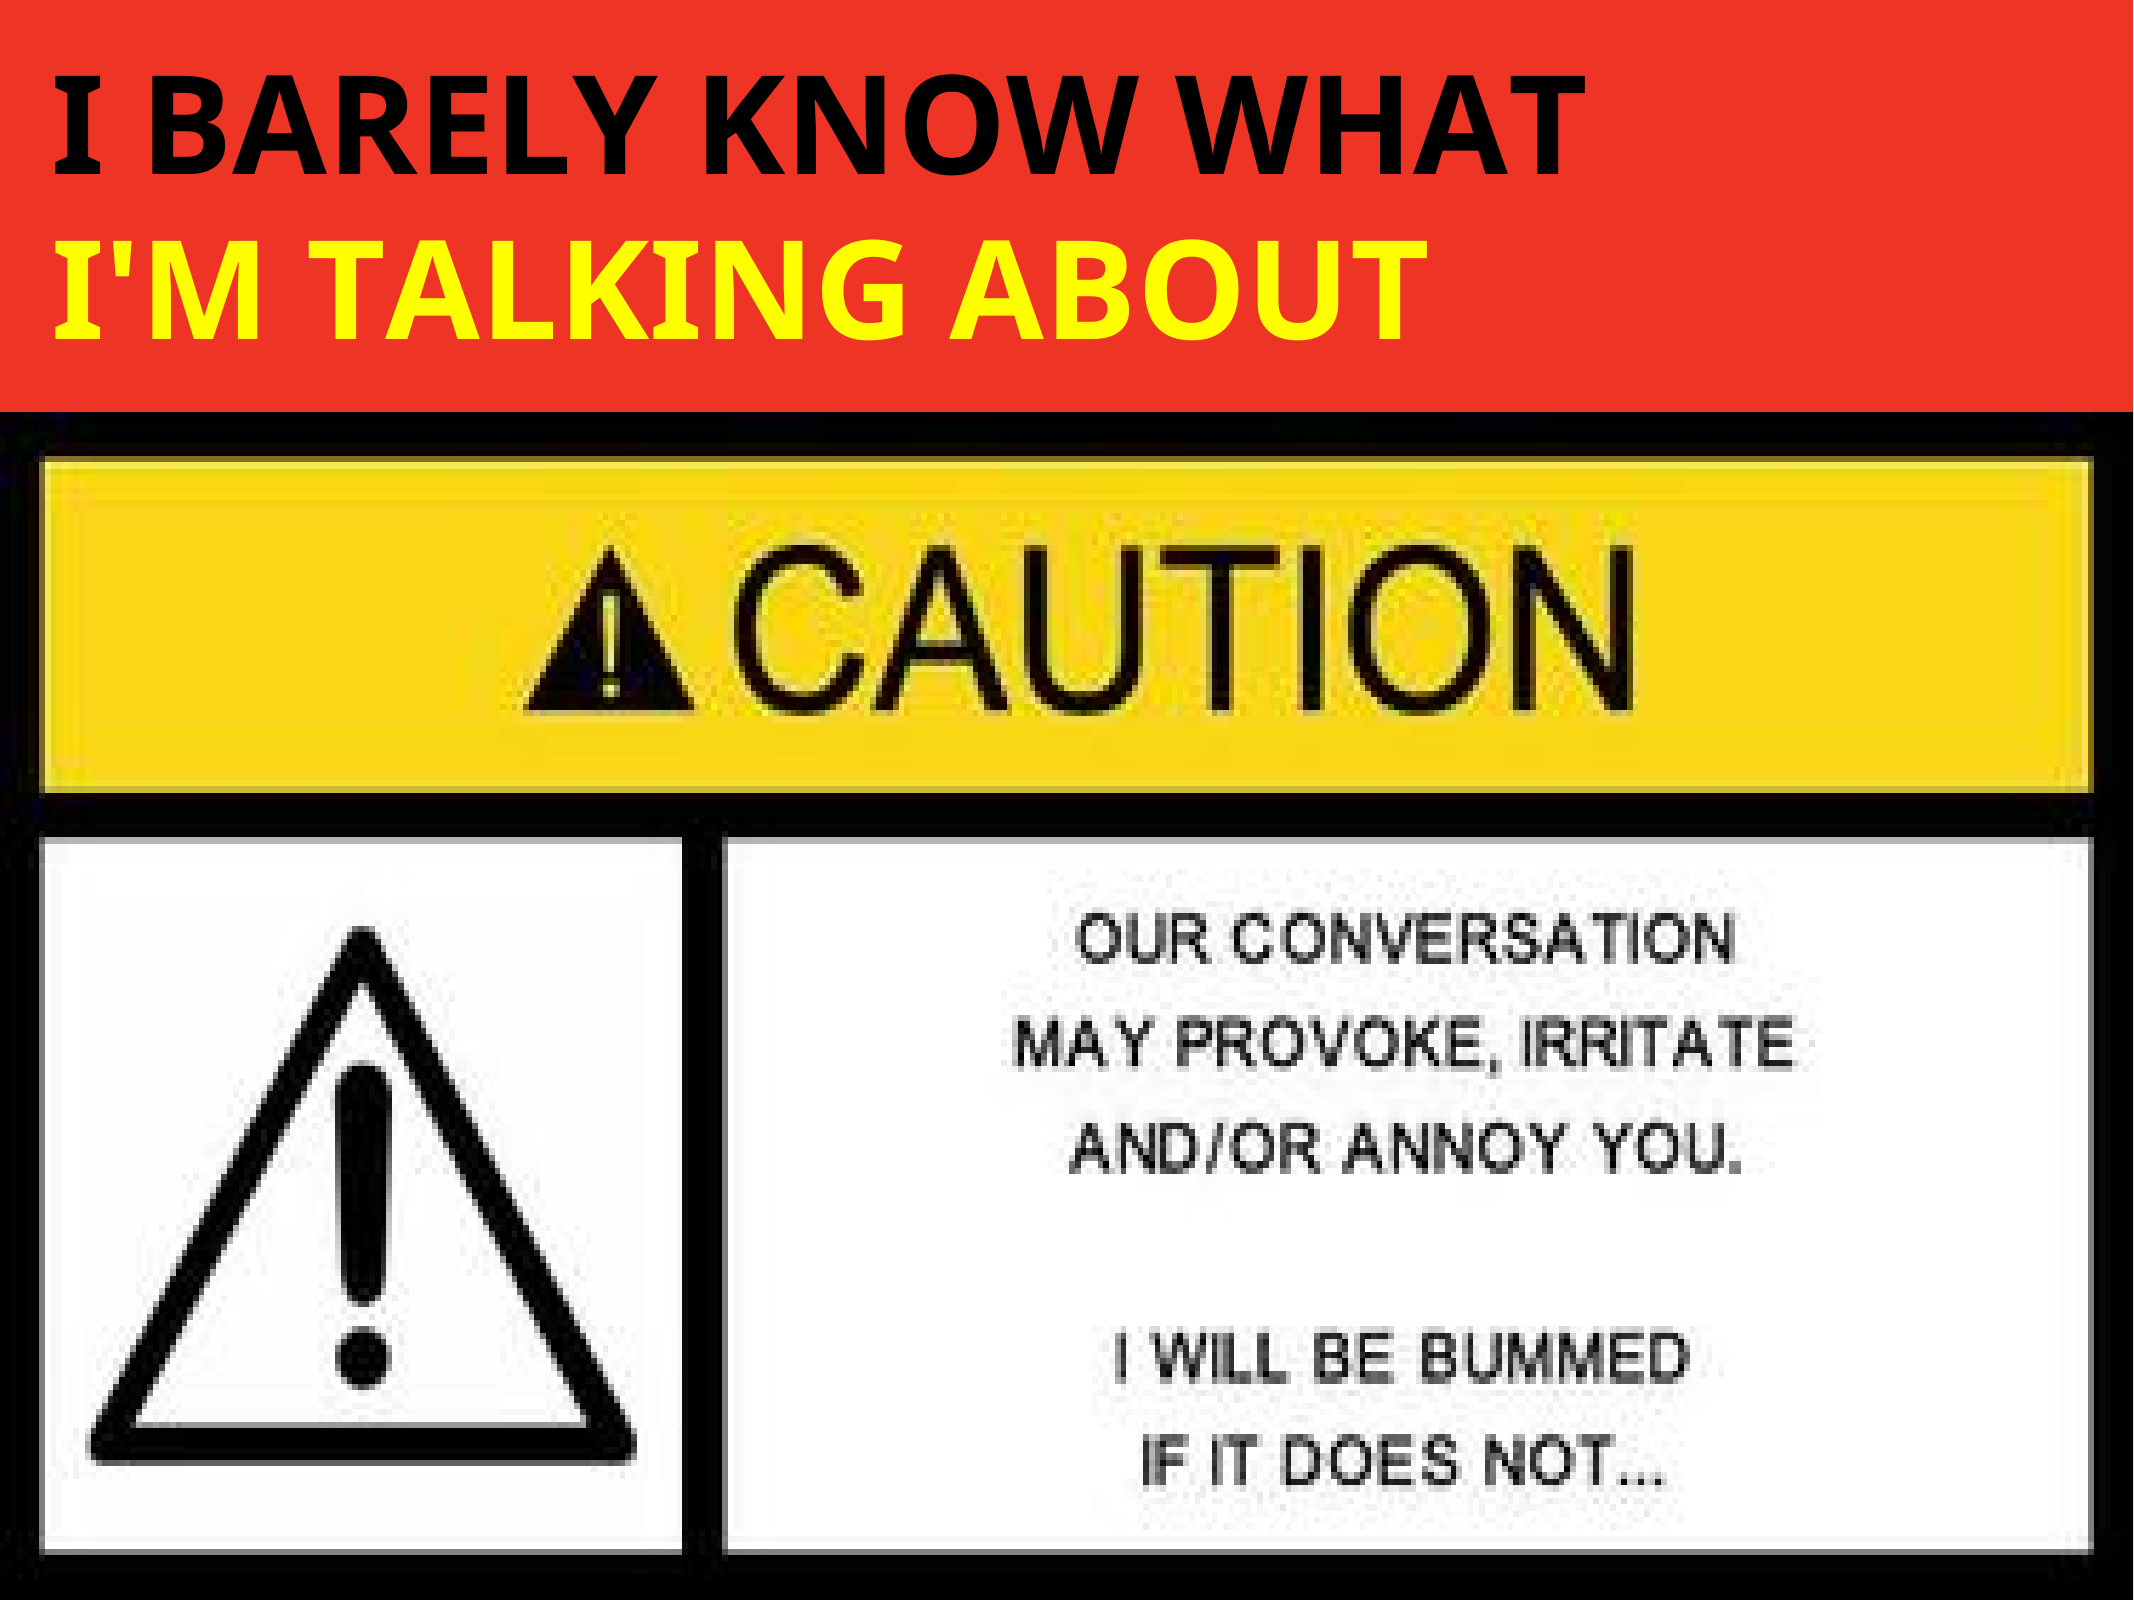

I BARELY KNOW WHAT
I'M TALKING ABOUT